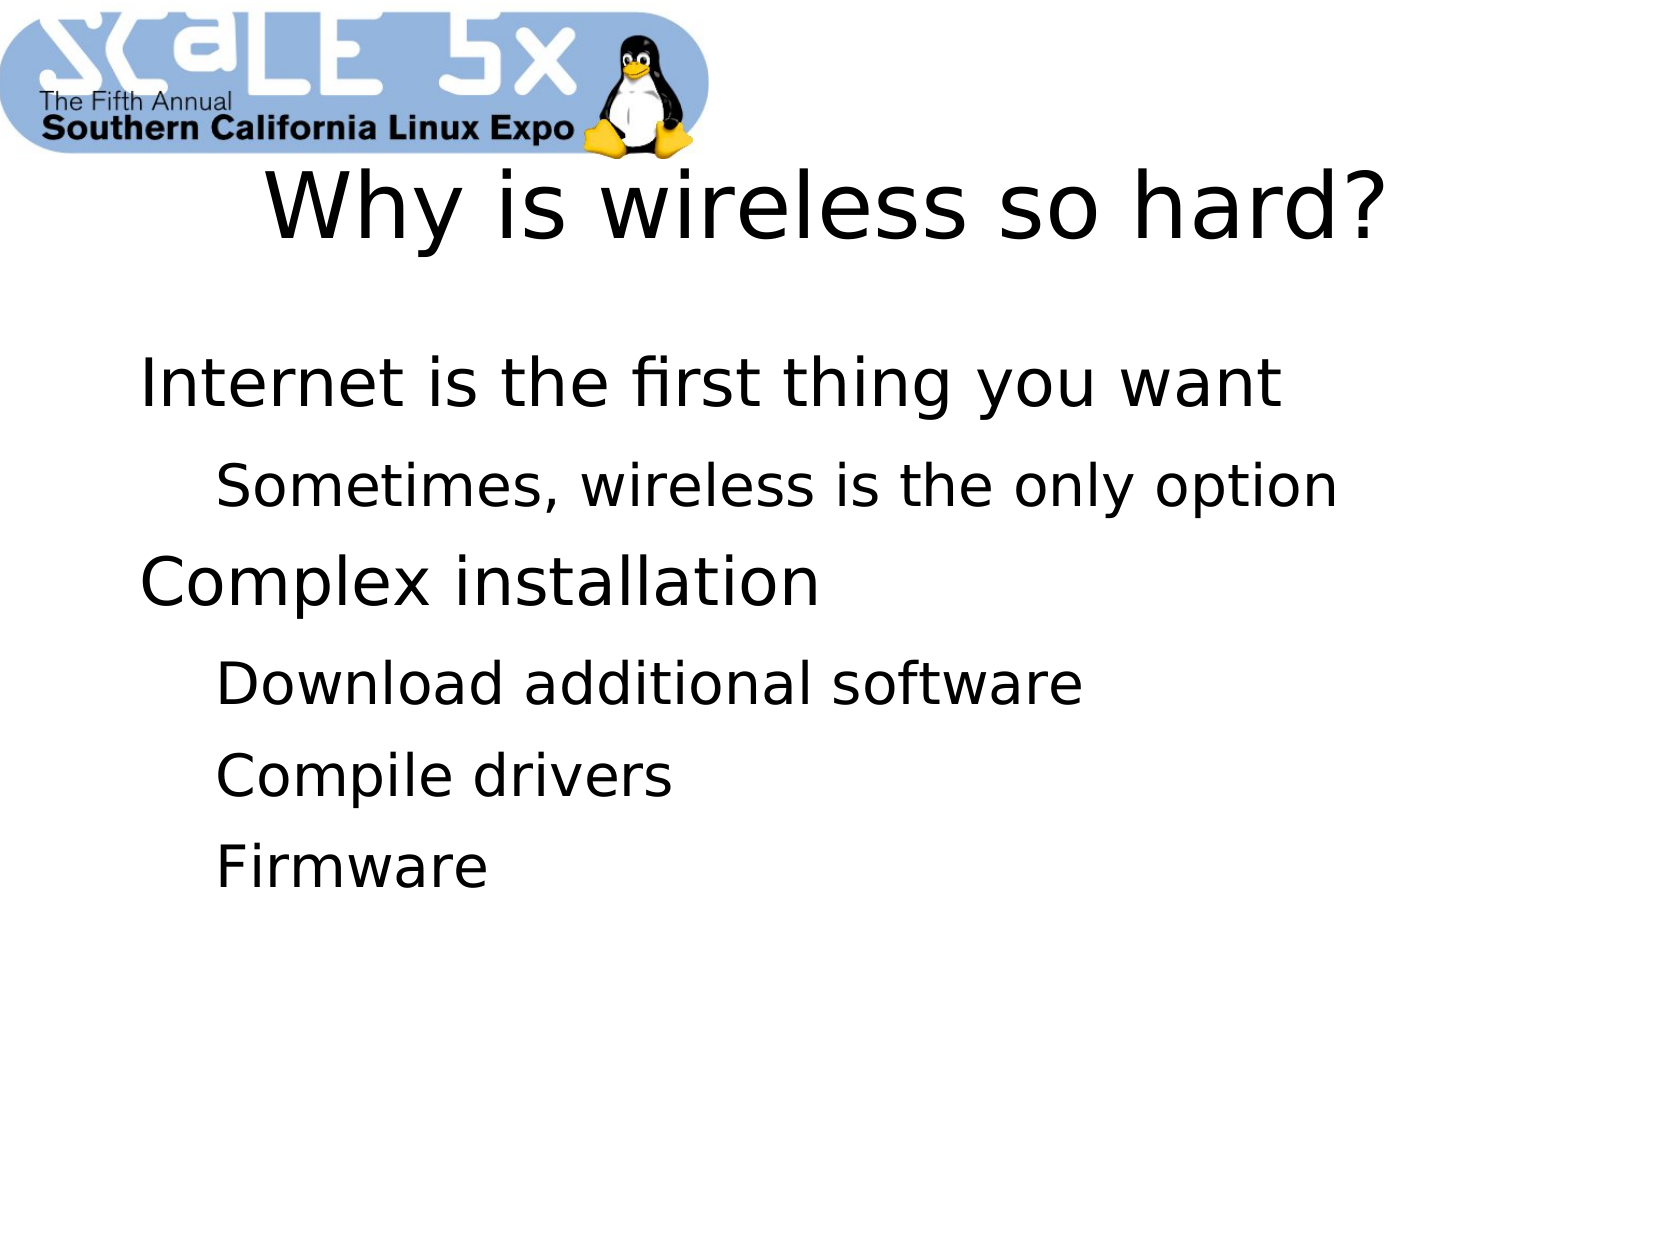

# Why is wireless so hard?
Internet is the first thing you want
Sometimes, wireless is the only option
Complex installation
Download additional software
Compile drivers
Firmware